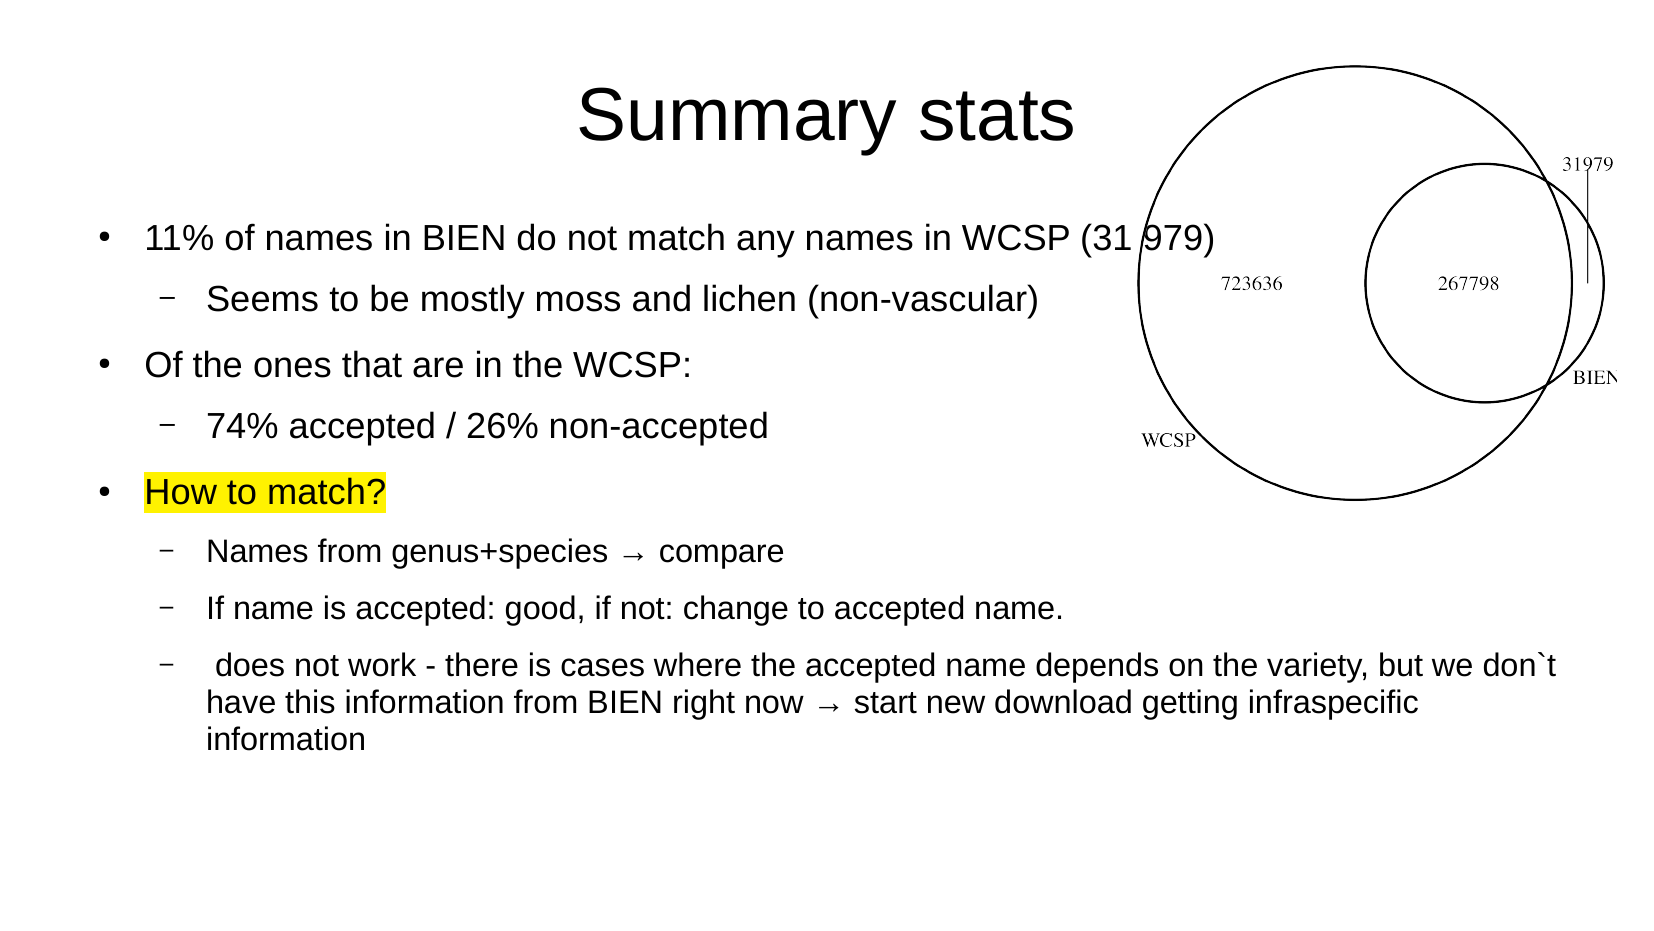

# Summary stats
11% of names in BIEN do not match any names in WCSP (31 979)
Seems to be mostly moss and lichen (non-vascular)
Of the ones that are in the WCSP:
74% accepted / 26% non-accepted
How to match?
Names from genus+species → compare
If name is accepted: good, if not: change to accepted name.
 does not work - there is cases where the accepted name depends on the variety, but we don`t have this information from BIEN right now → start new download getting infraspecific information